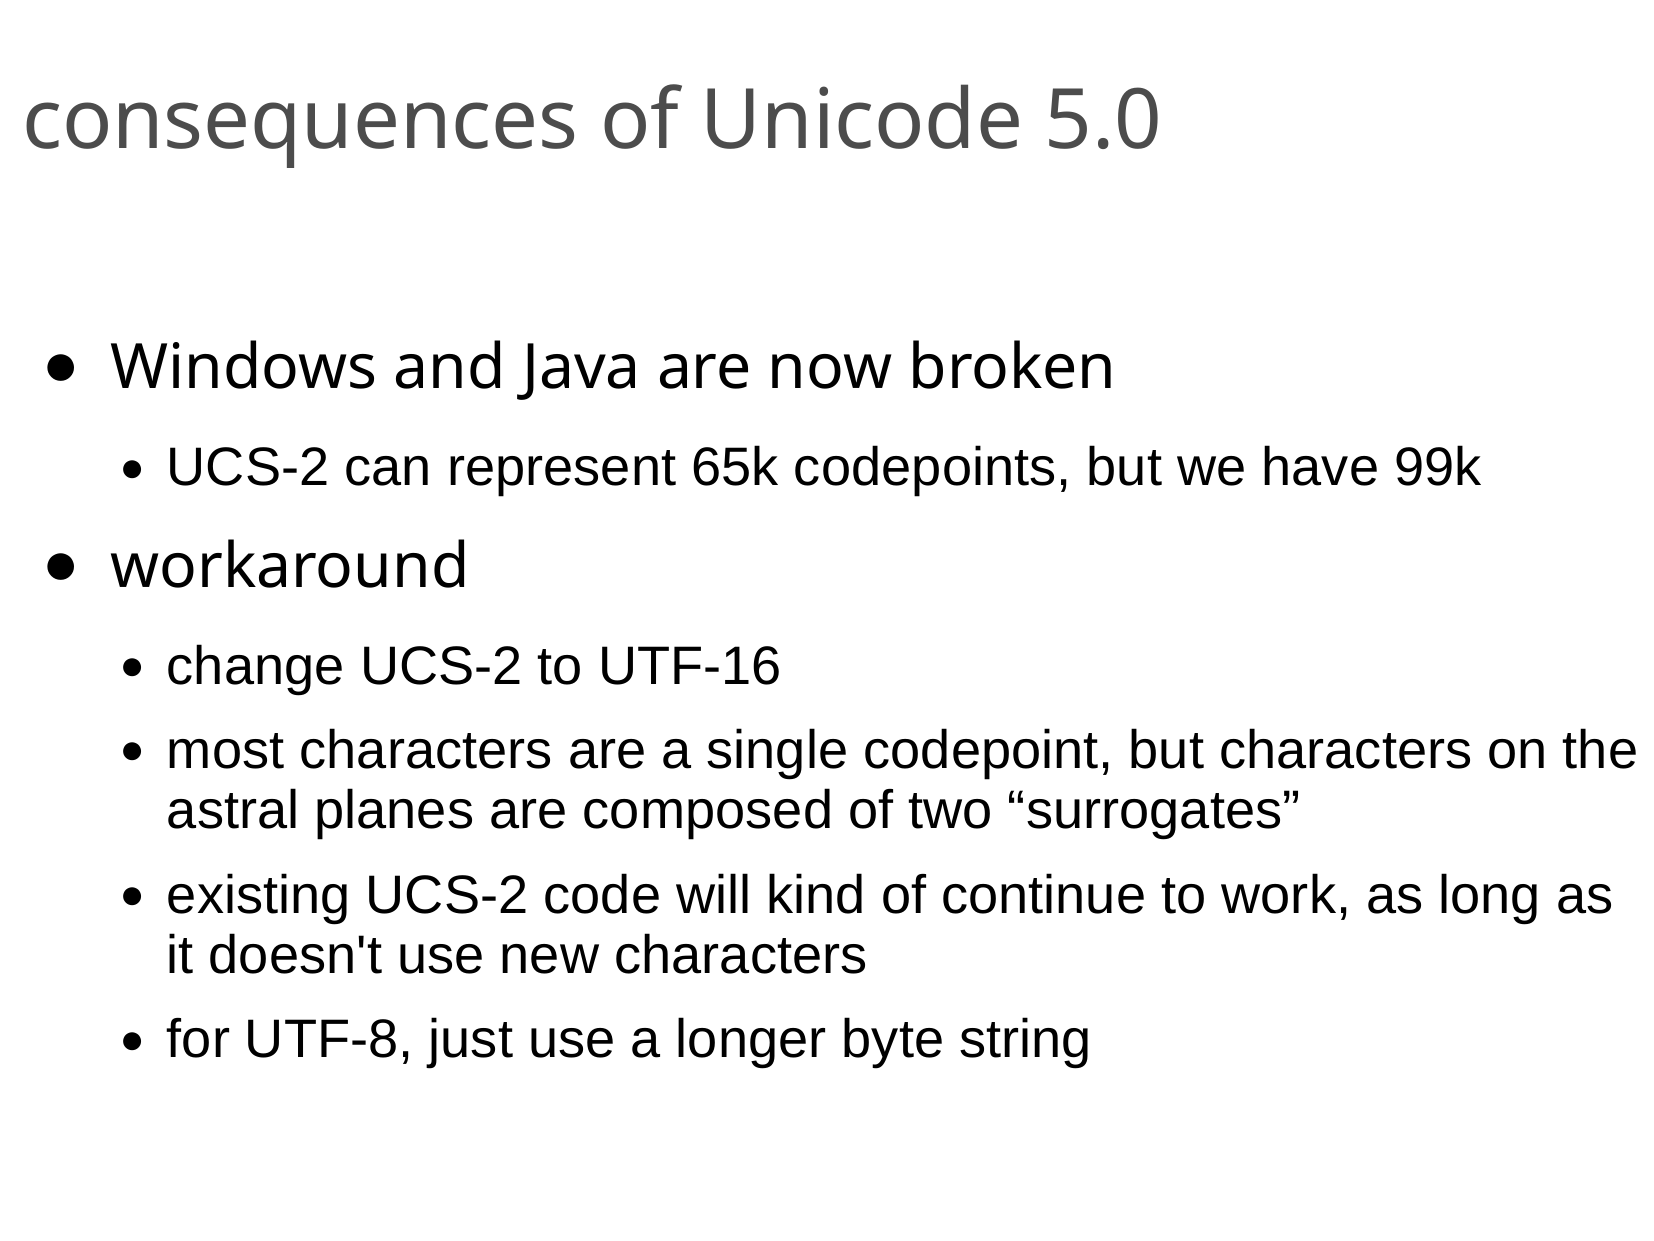

# consequences of Unicode 5.0
Windows and Java are now broken
UCS-2 can represent 65k codepoints, but we have 99k
workaround
change UCS-2 to UTF-16
most characters are a single codepoint, but characters on the astral planes are composed of two “surrogates”
existing UCS-2 code will kind of continue to work, as long as it doesn't use new characters
for UTF-8, just use a longer byte string